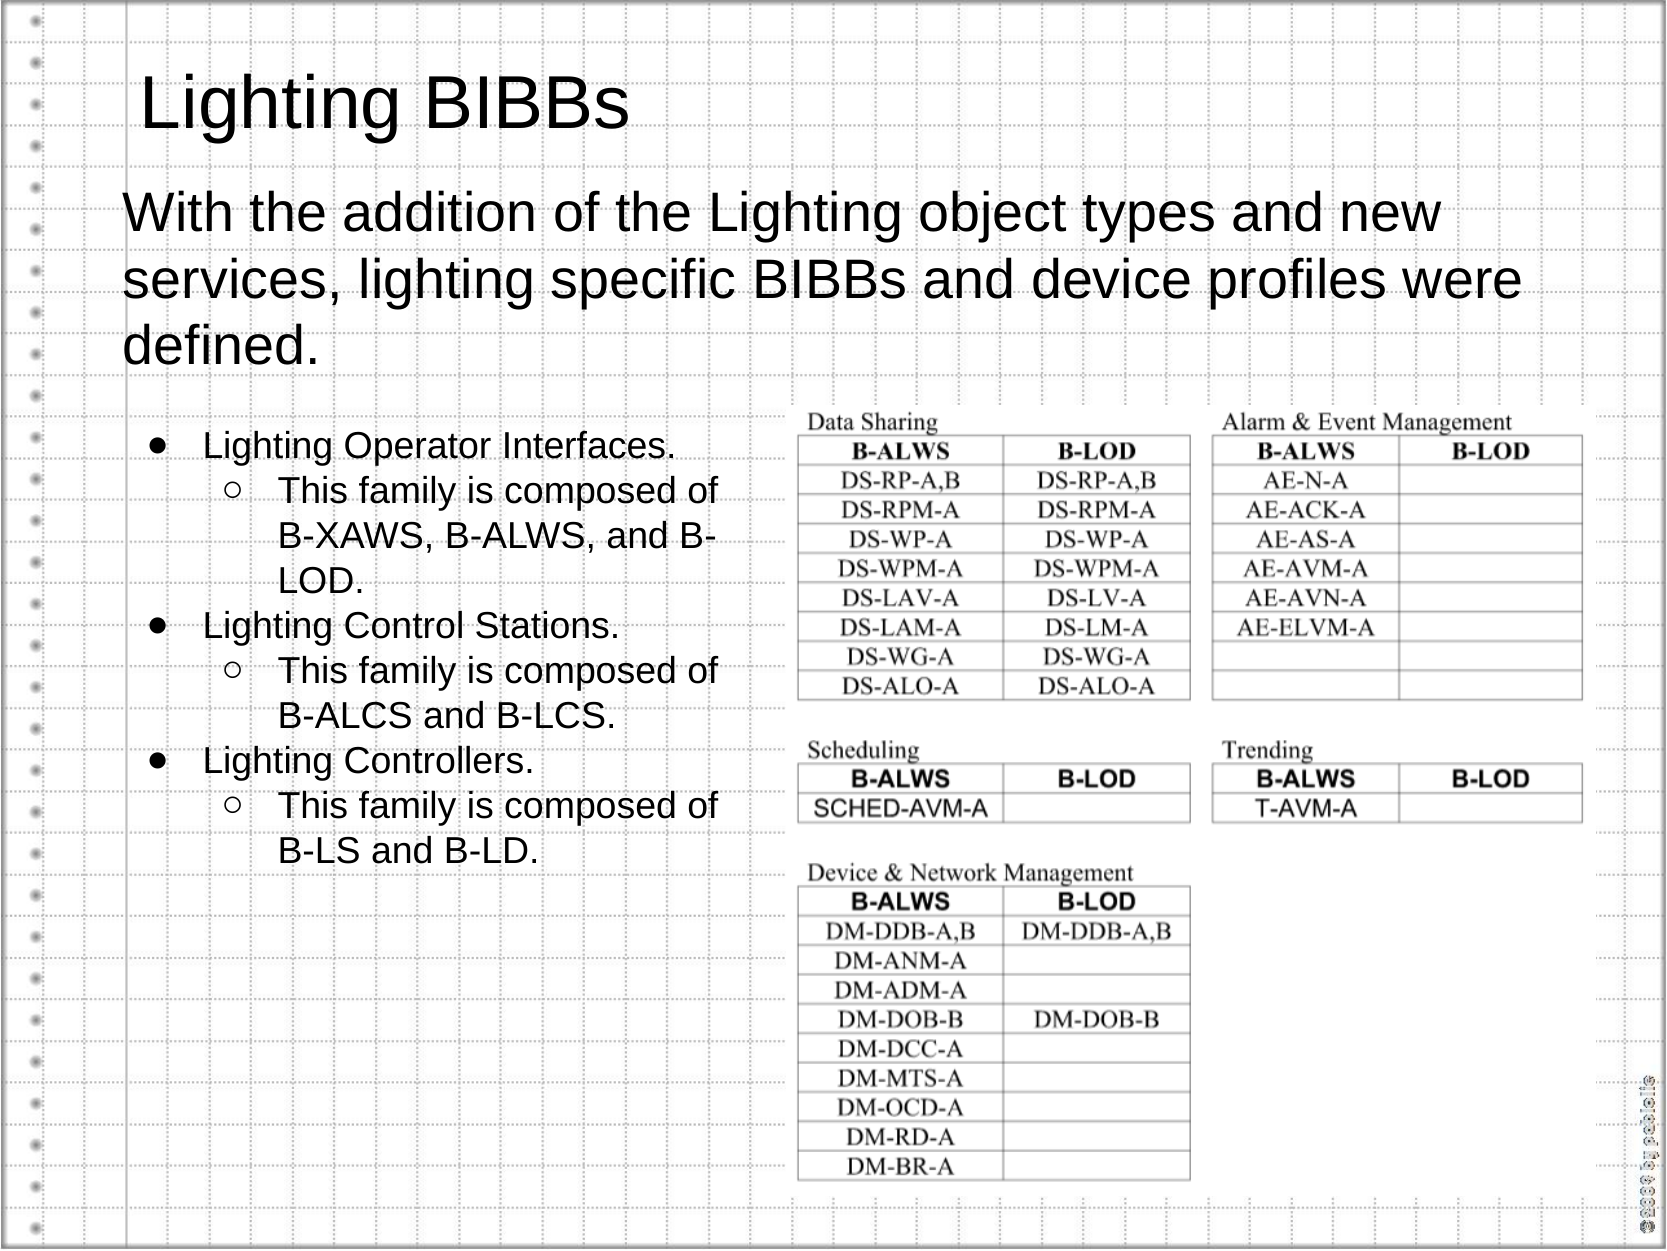

# Lighting BIBBs
With the addition of the Lighting object types and new services, lighting specific BIBBs and device profiles were defined.
Lighting Operator Interfaces.
This family is composed of B-XAWS, B-ALWS, and B-LOD.
Lighting Control Stations.
This family is composed of B-ALCS and B-LCS.
Lighting Controllers.
This family is composed of B-LS and B-LD.